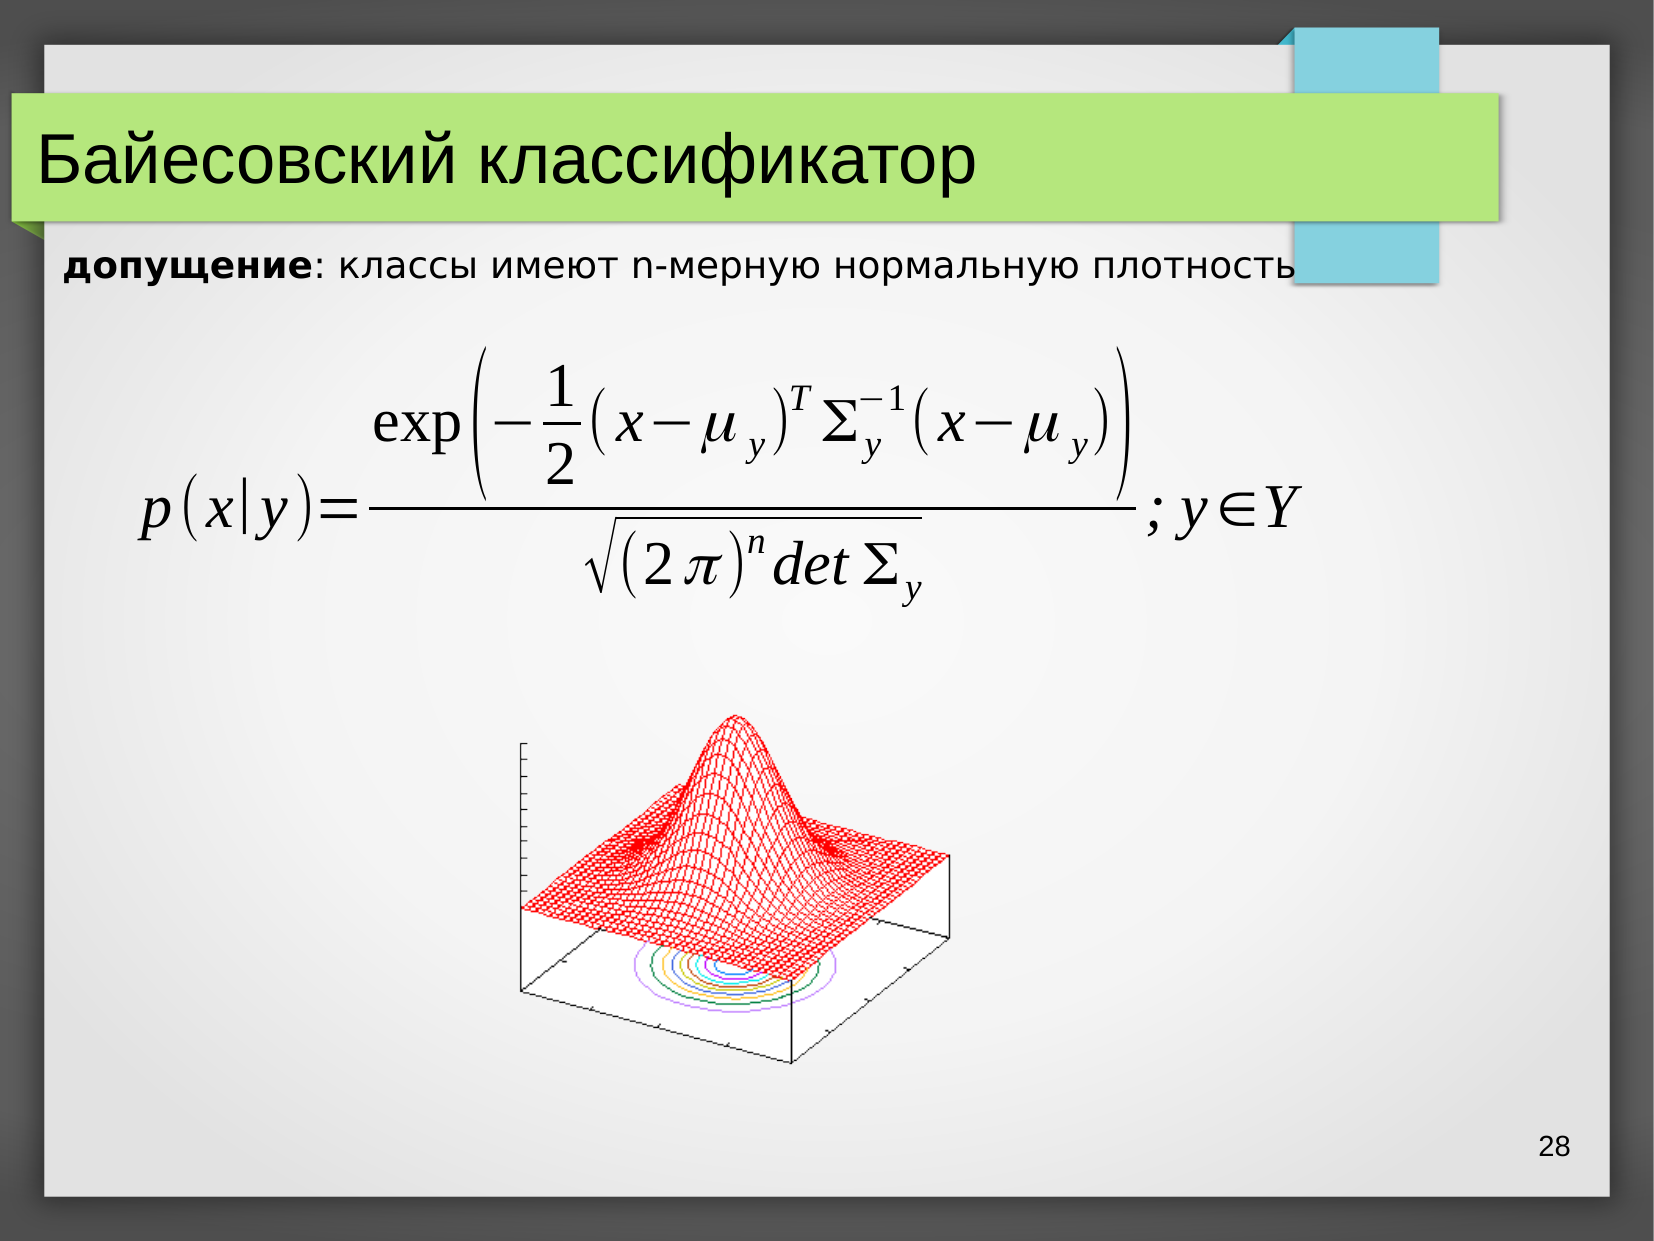

# Байесовский классификатор
допущение: классы имеют n-мерную нормальную плотность
28